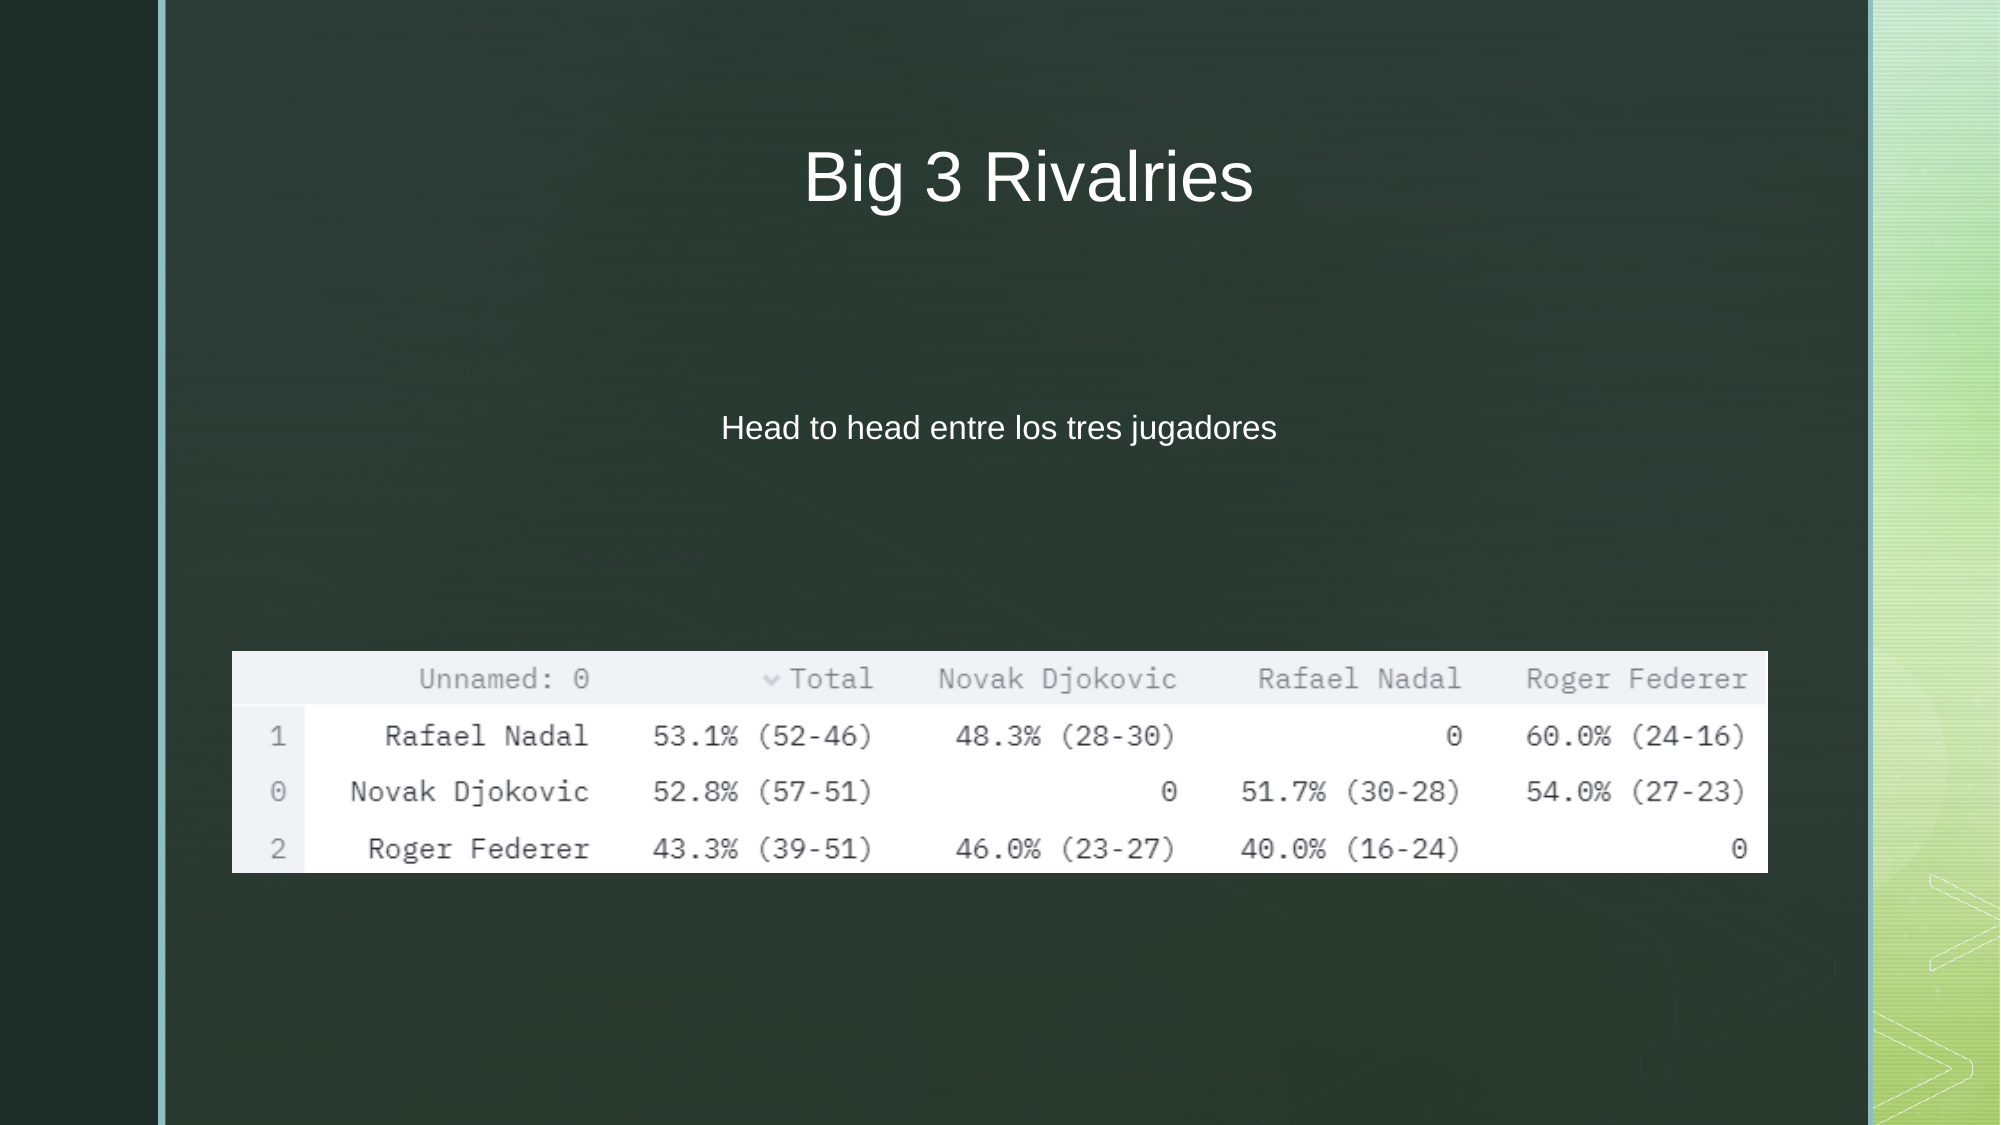

# Big 3 Rivalries
Head to head entre los tres jugadores